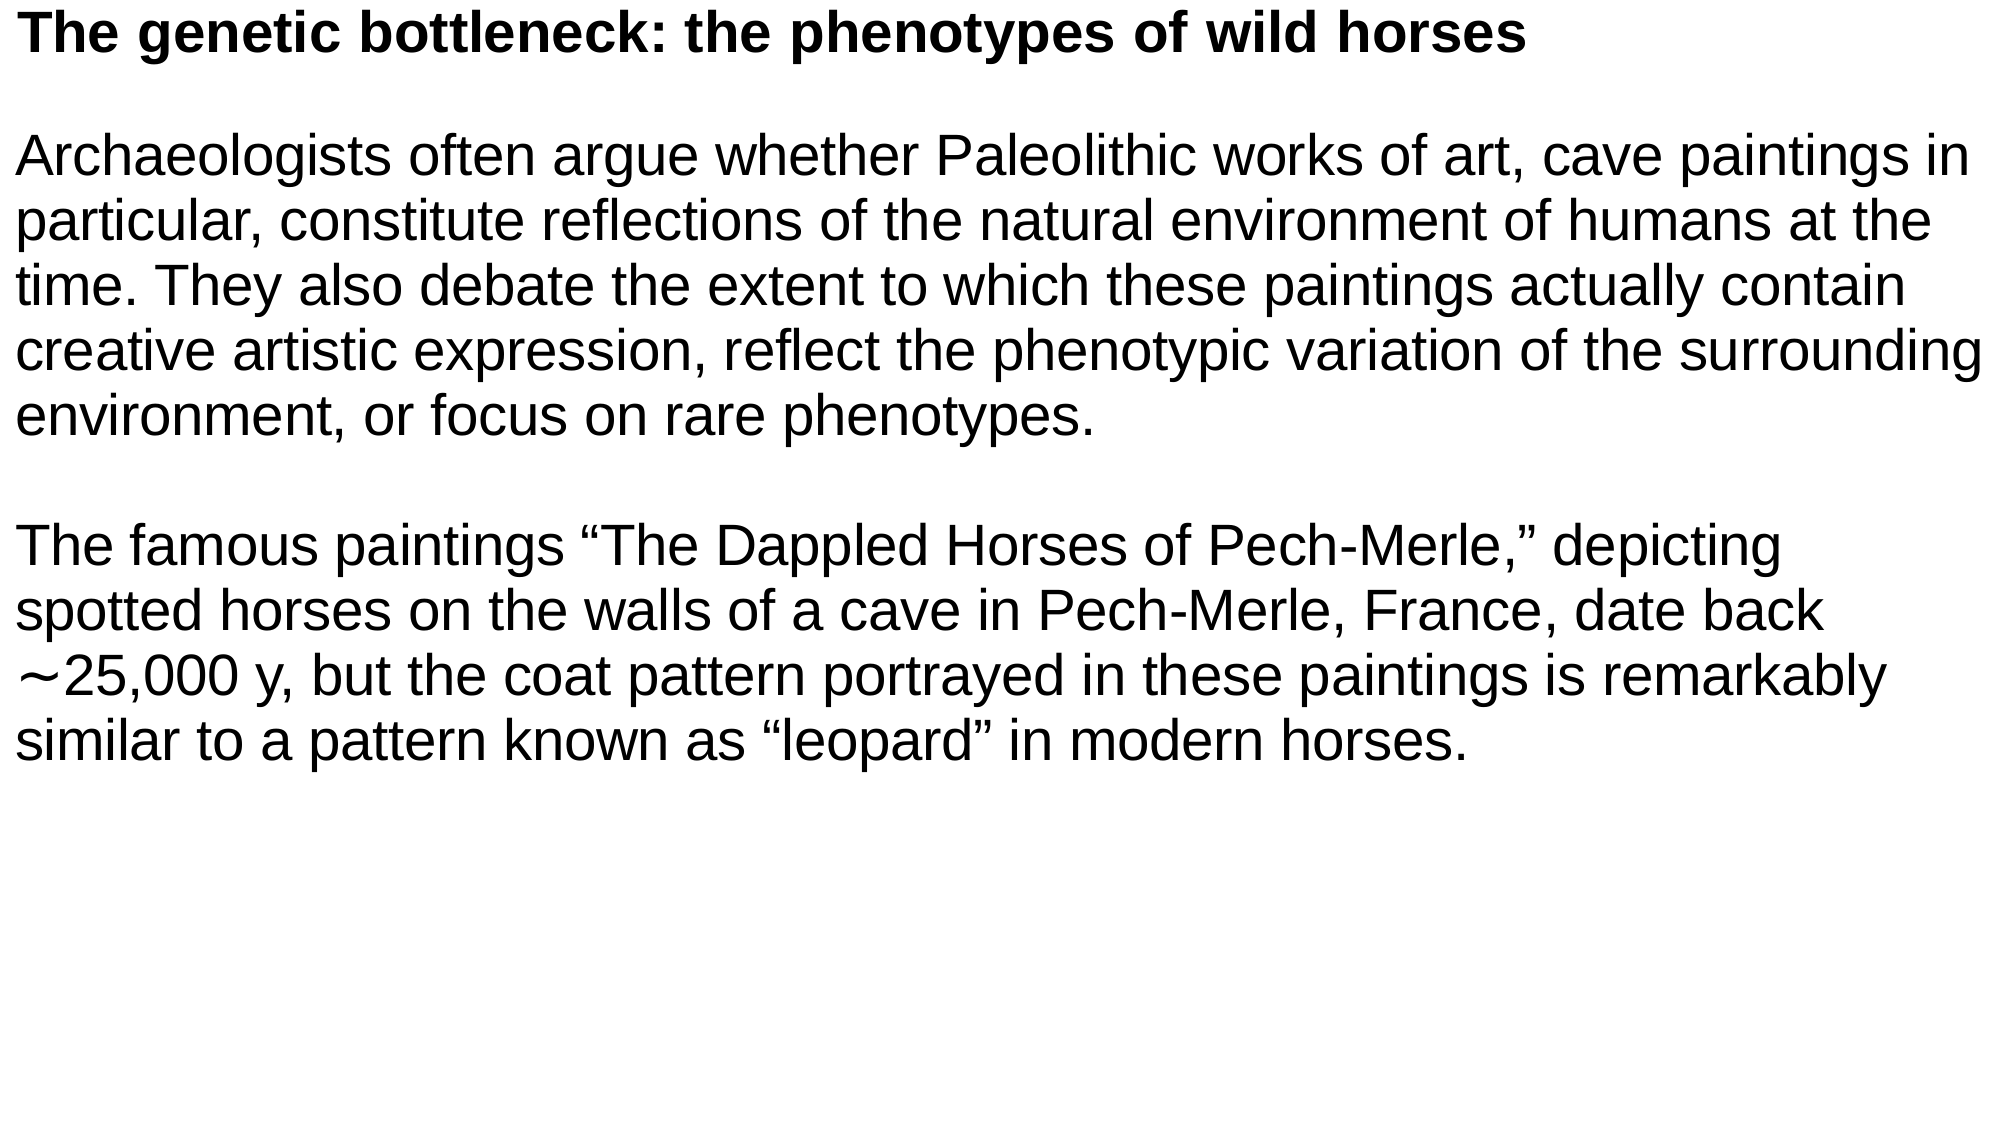

The genetic bottleneck: the phenotypes of wild horses
Archaeologists often argue whether Paleolithic works of art, cave paintings in particular, constitute reflections of the natural environment of humans at the time. They also debate the extent to which these paintings actually contain creative artistic expression, reflect the phenotypic variation of the surrounding environment, or focus on rare phenotypes.
The famous paintings “The Dappled Horses of Pech-Merle,” depicting spotted horses on the walls of a cave in Pech-Merle, France, date back ∼25,000 y, but the coat pattern portrayed in these paintings is remarkably similar to a pattern known as “leopard” in modern horses.